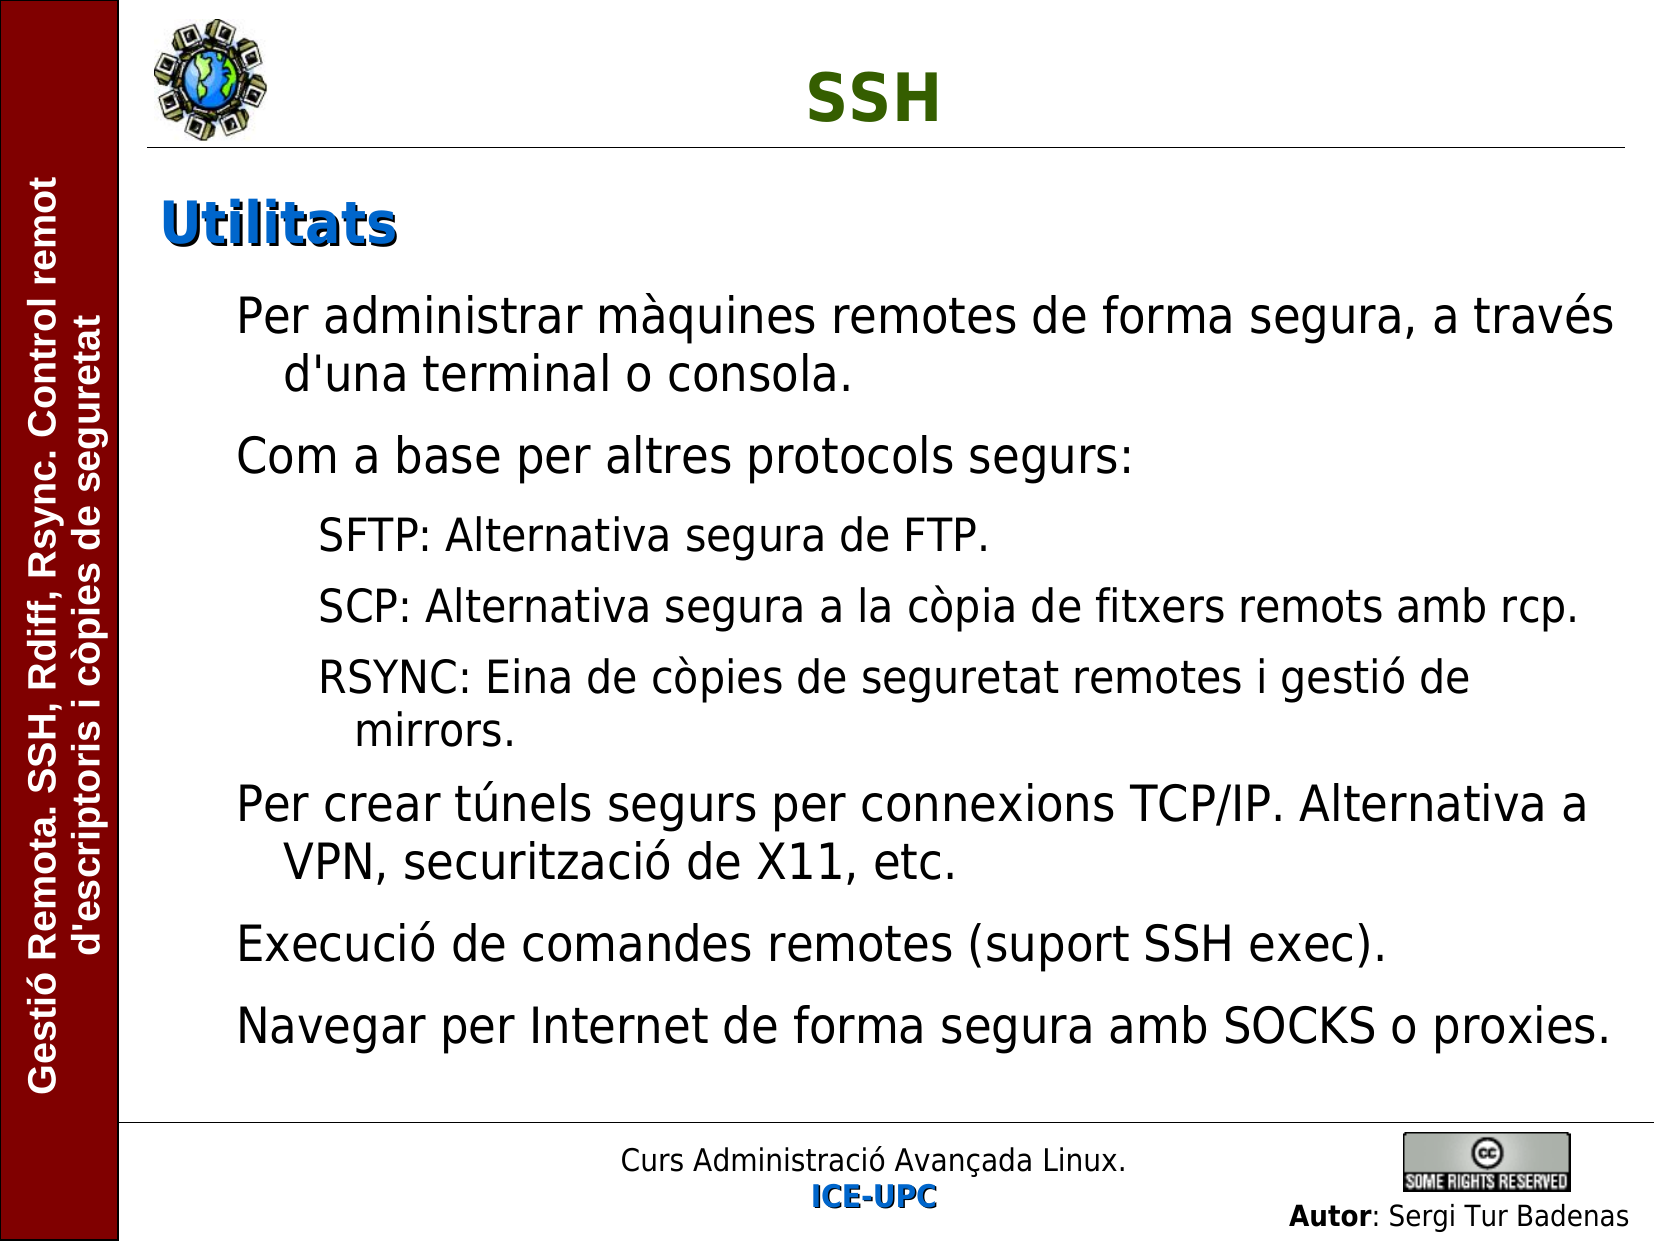

# SSH
Utilitats
Per administrar màquines remotes de forma segura, a través d'una terminal o consola.
Com a base per altres protocols segurs:
SFTP: Alternativa segura de FTP.
SCP: Alternativa segura a la còpia de fitxers remots amb rcp.
RSYNC: Eina de còpies de seguretat remotes i gestió de mirrors.
Per crear túnels segurs per connexions TCP/IP. Alternativa a VPN, securització de X11, etc.
Execució de comandes remotes (suport SSH exec).
Navegar per Internet de forma segura amb SOCKS o proxies.